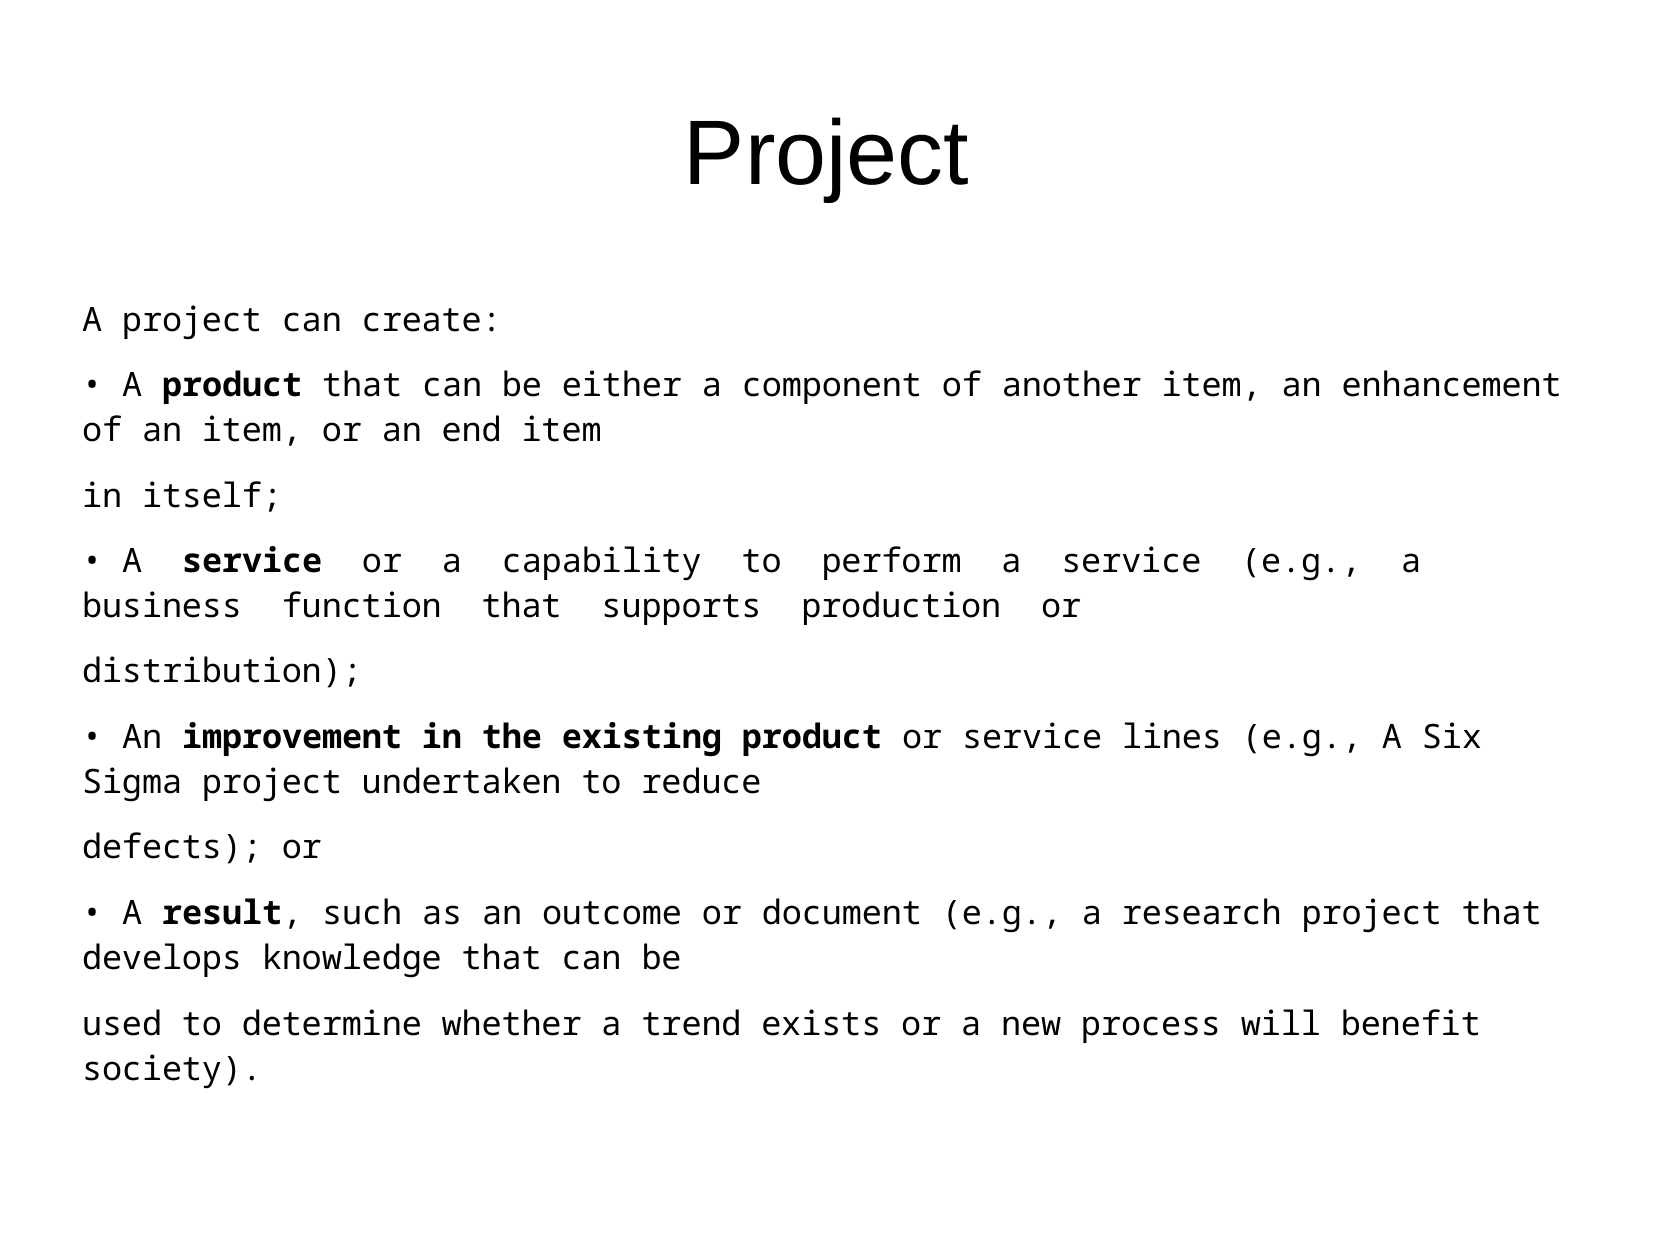

# Project
A project can create:
• A product that can be either a component of another item, an enhancement of an item, or an end item
in itself;
• A service or a capability to perform a service (e.g., a business function that supports production or
distribution);
• An improvement in the existing product or service lines (e.g., A Six Sigma project undertaken to reduce
defects); or
• A result, such as an outcome or document (e.g., a research project that develops knowledge that can be
used to determine whether a trend exists or a new process will benefit society).